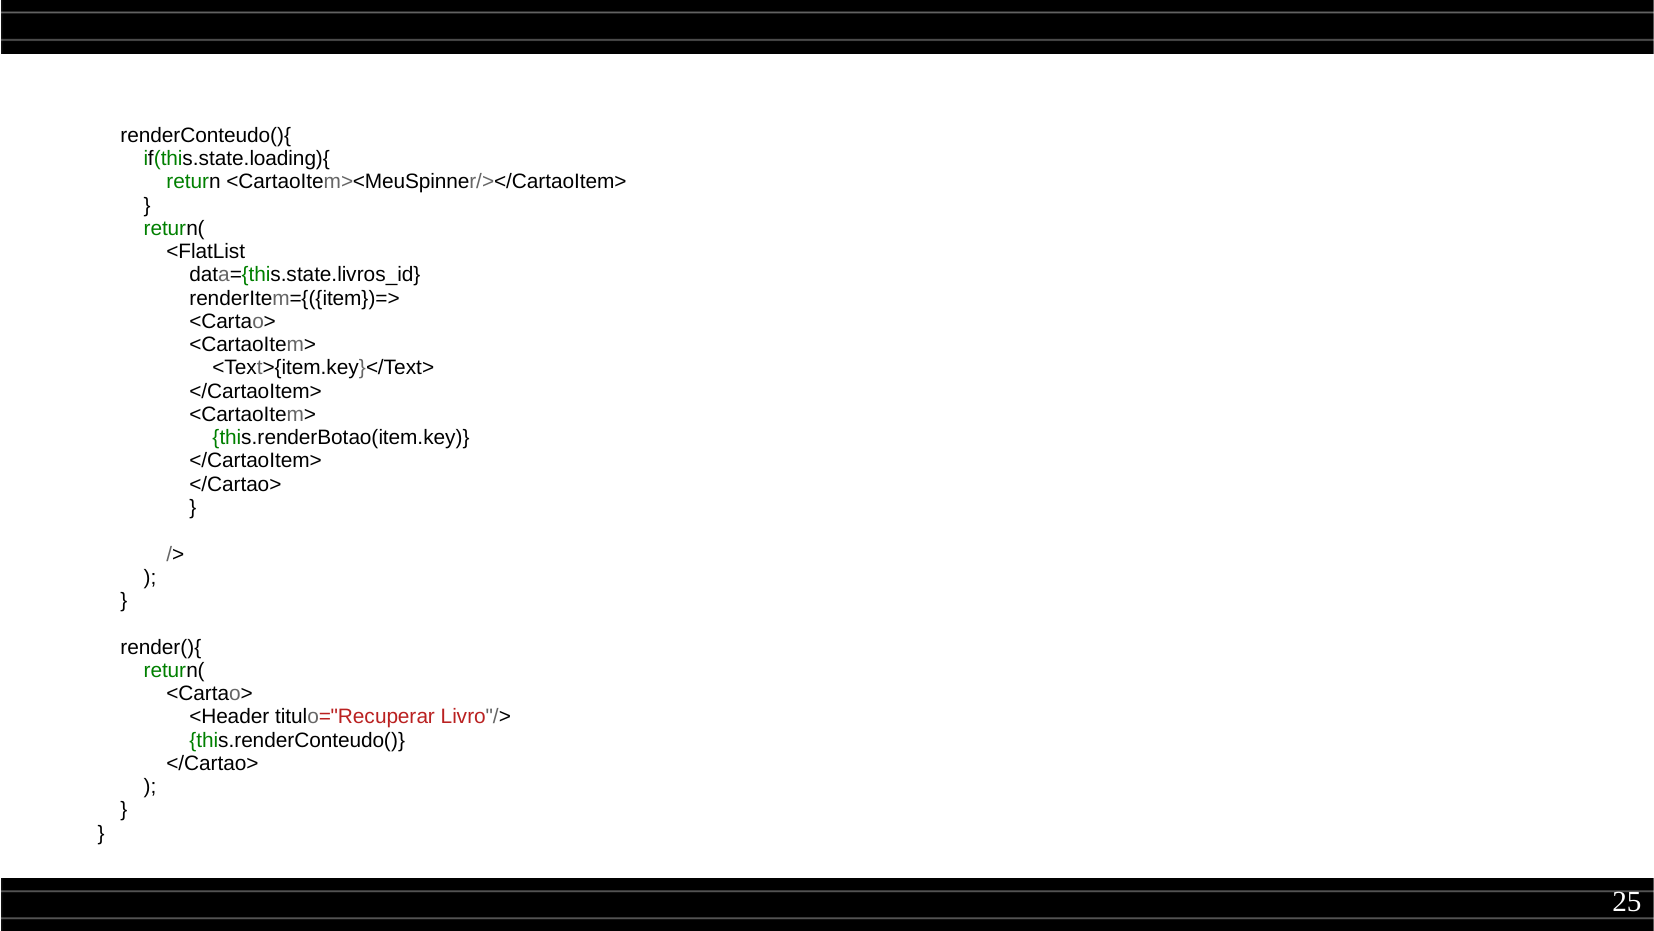

renderConteudo(){
 if(this.state.loading){
 return <CartaoItem><MeuSpinner/></CartaoItem>
 }
 return(
 <FlatList
 data={this.state.livros_id}
 renderItem={({item})=>
 <Cartao>
 <CartaoItem>
 <Text>{item.key}</Text>
 </CartaoItem>
 <CartaoItem>
 {this.renderBotao(item.key)}
 </CartaoItem>
 </Cartao>
 }
 />
 );
 }
 render(){
 return(
 <Cartao>
 <Header titulo="Recuperar Livro"/>
 {this.renderConteudo()}
 </Cartao>
 );
 }
}